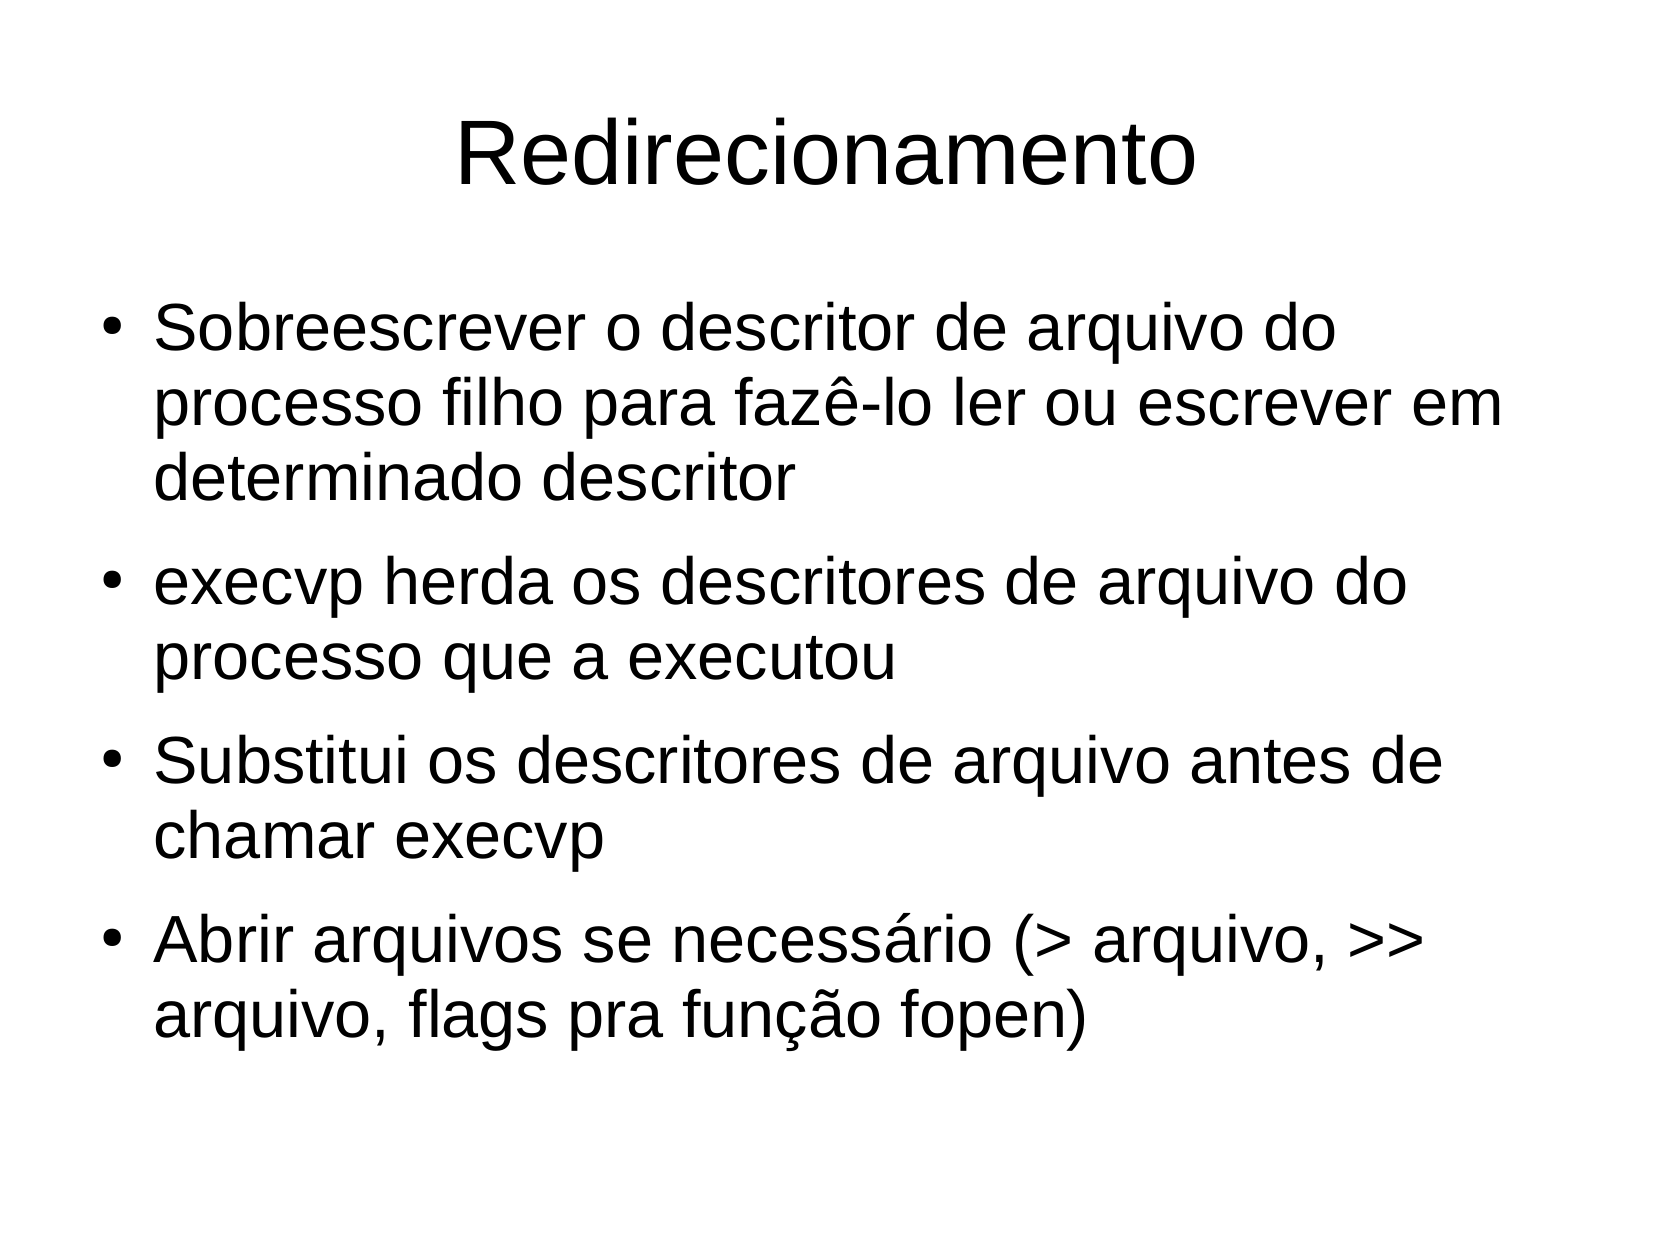

# Redirecionamento
Sobreescrever o descritor de arquivo do processo filho para fazê-lo ler ou escrever em determinado descritor
execvp herda os descritores de arquivo do processo que a executou
Substitui os descritores de arquivo antes de chamar execvp
Abrir arquivos se necessário (> arquivo, >> arquivo, flags pra função fopen)